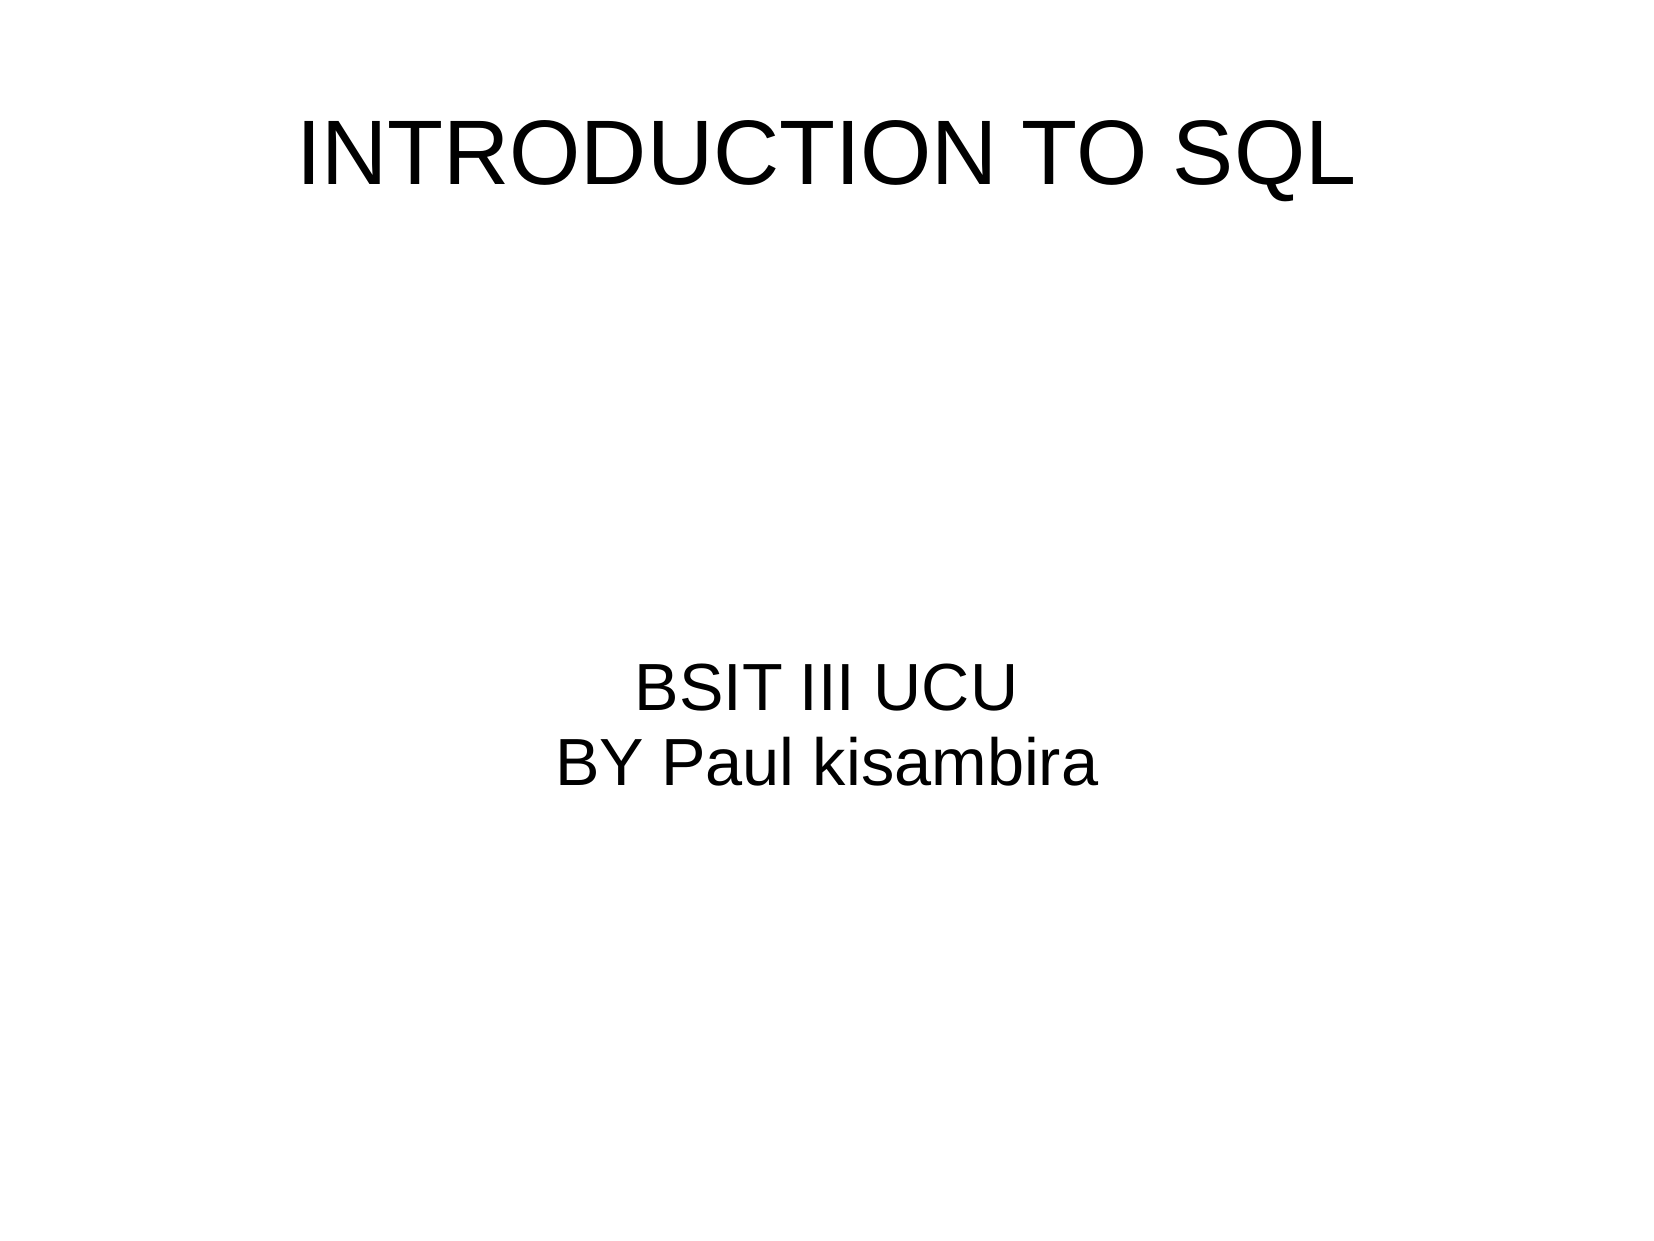

# INTRODUCTION TO SQL
BSIT III UCU
BY Paul kisambira